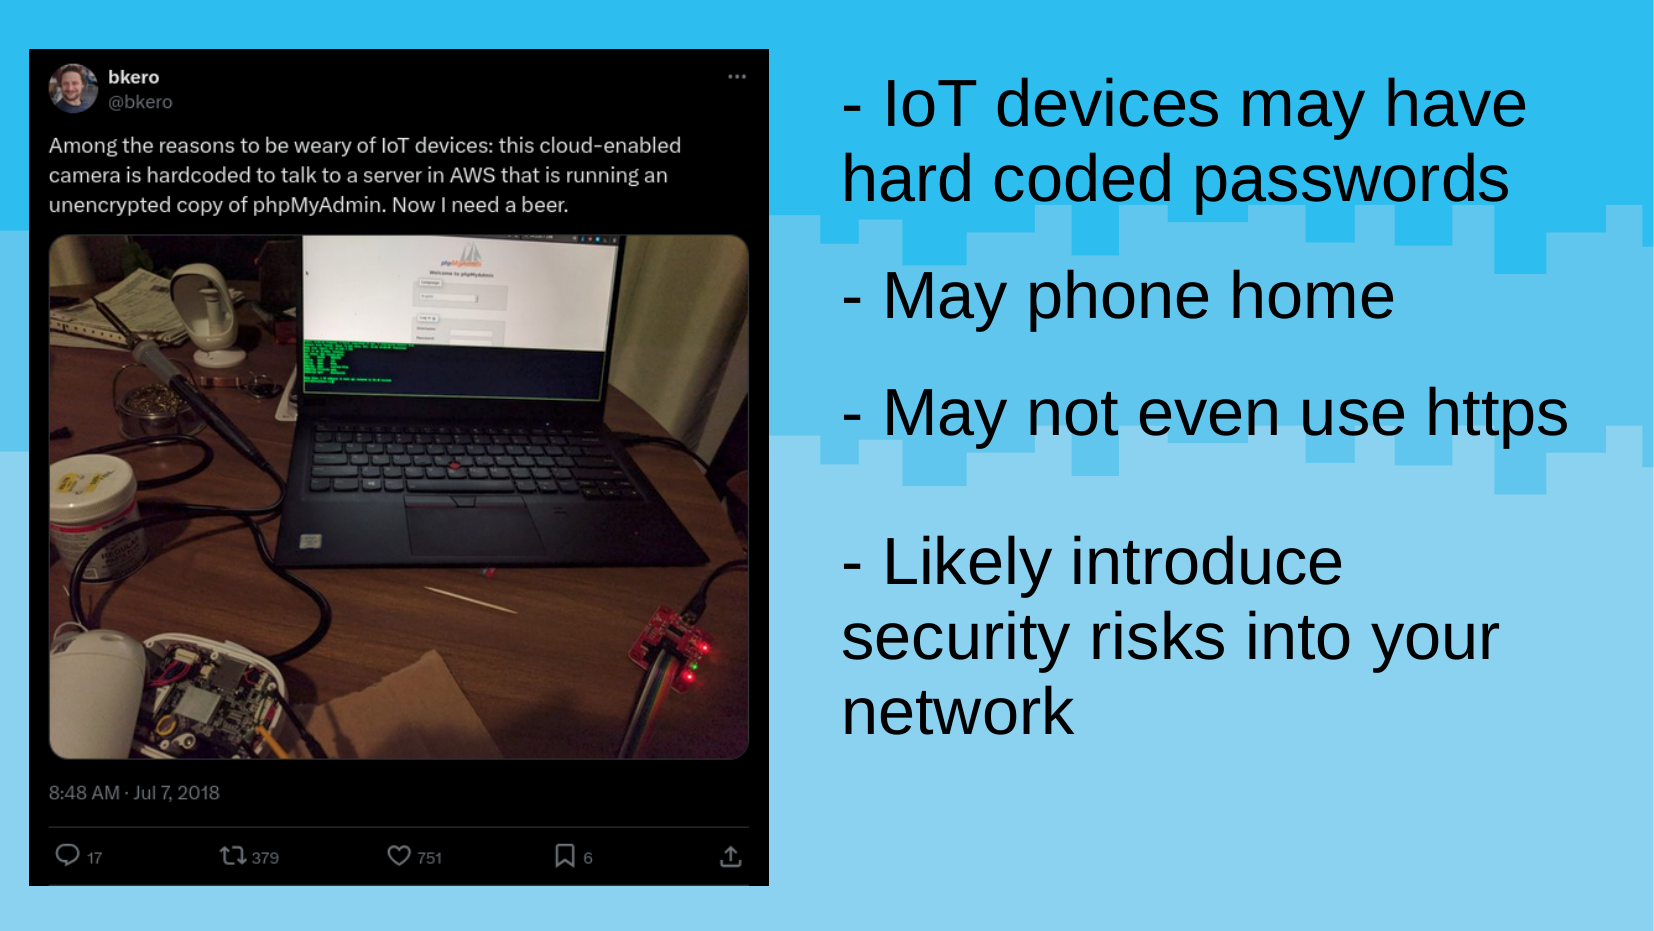

- IoT devices may have hard coded passwords
- May phone home
- May not even use https
- Likely introduce security risks into your network